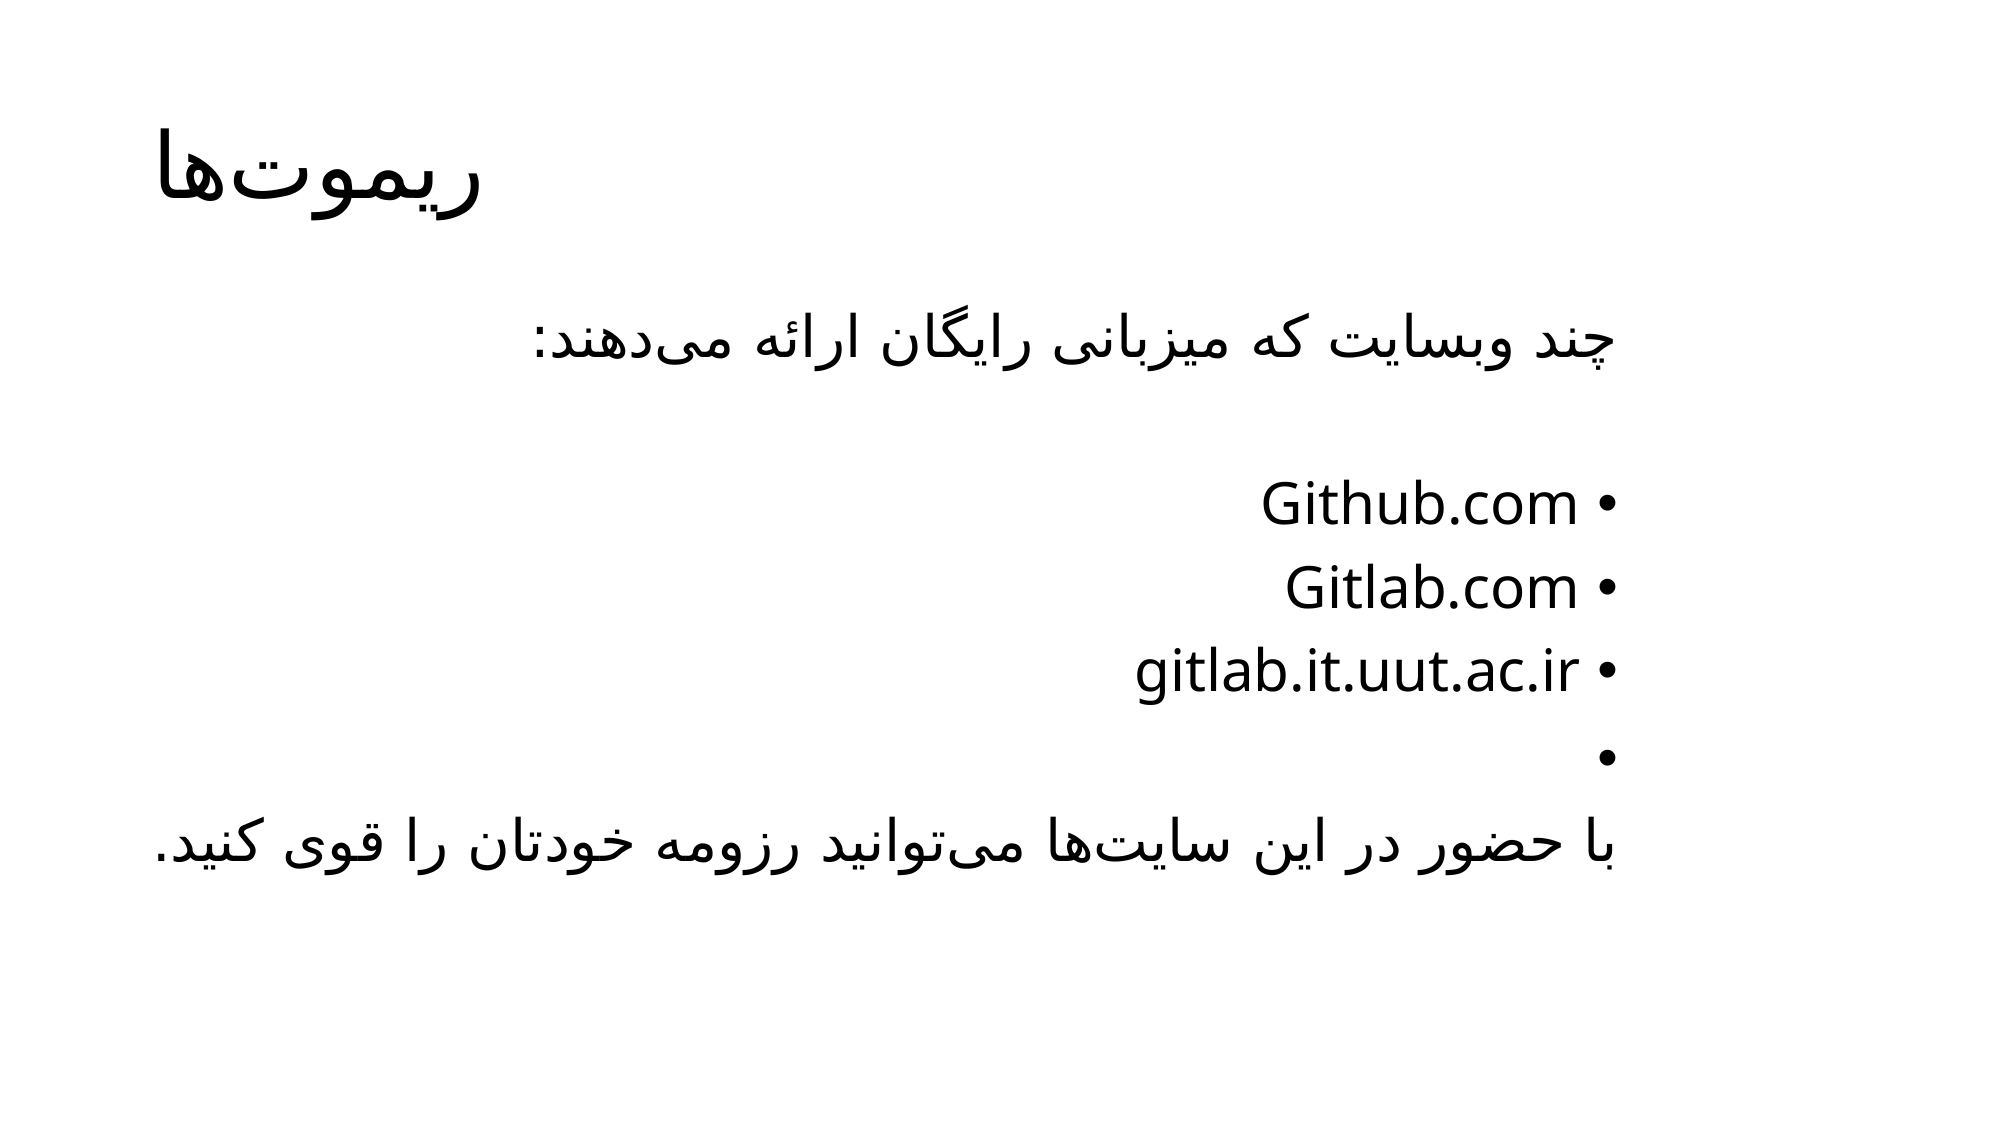

# ریموت‌ها
چند وبسایت که میزبانی رایگان ارائه می‌دهند:
Github.com
Gitlab.com
gitlab.it.uut.ac.ir
با حضور در این سایت‌‌ها می‌توانید رزومه خودتان را قوی کنید.